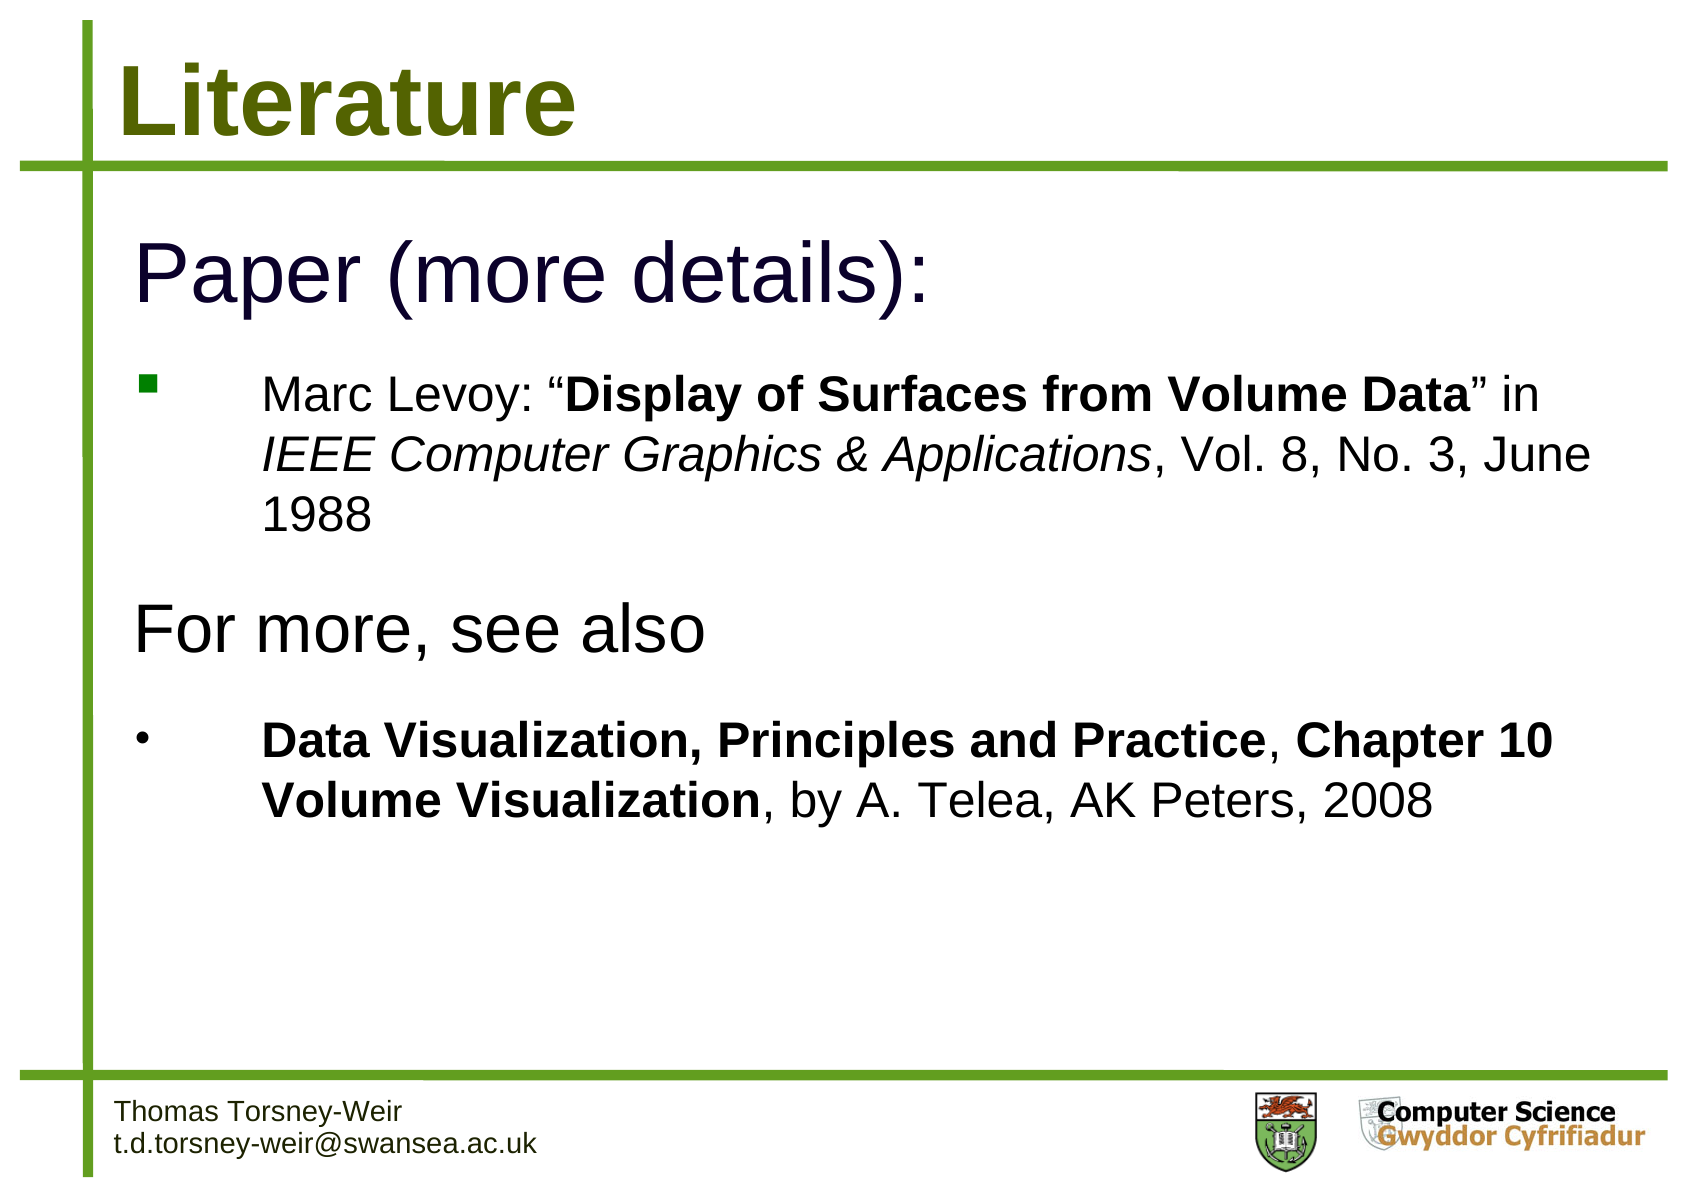

# Literature
Paper (more details):
Marc Levoy: “Display of Surfaces from Volume Data” in IEEE Computer Graphics & Applications, Vol. 8, No. 3, June 1988
For more, see also
Data Visualization, Principles and Practice, Chapter 10 Volume Visualization, by A. Telea, AK Peters, 2008